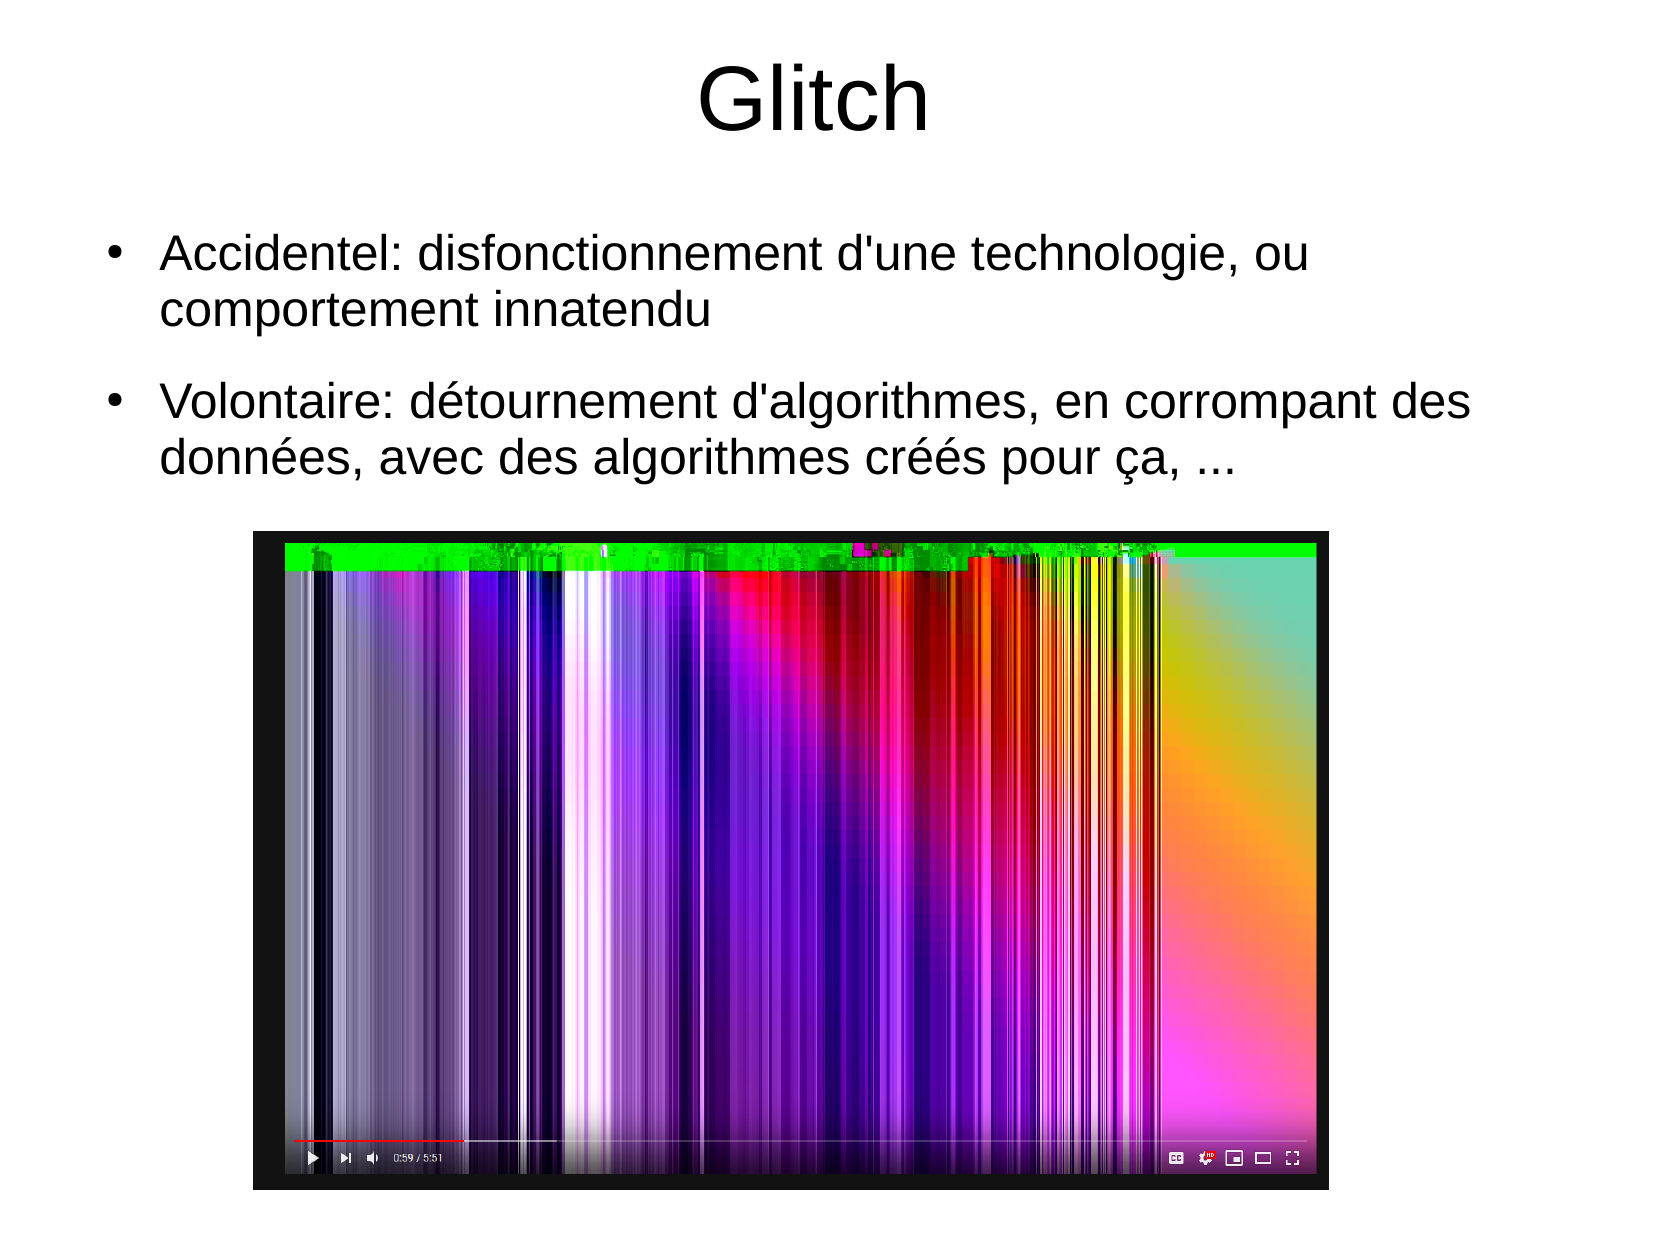

# Glitch
Accidentel: disfonctionnement d'une technologie, ou comportement innatendu
Volontaire: détournement d'algorithmes, en corrompant des données, avec des algorithmes créés pour ça, ...